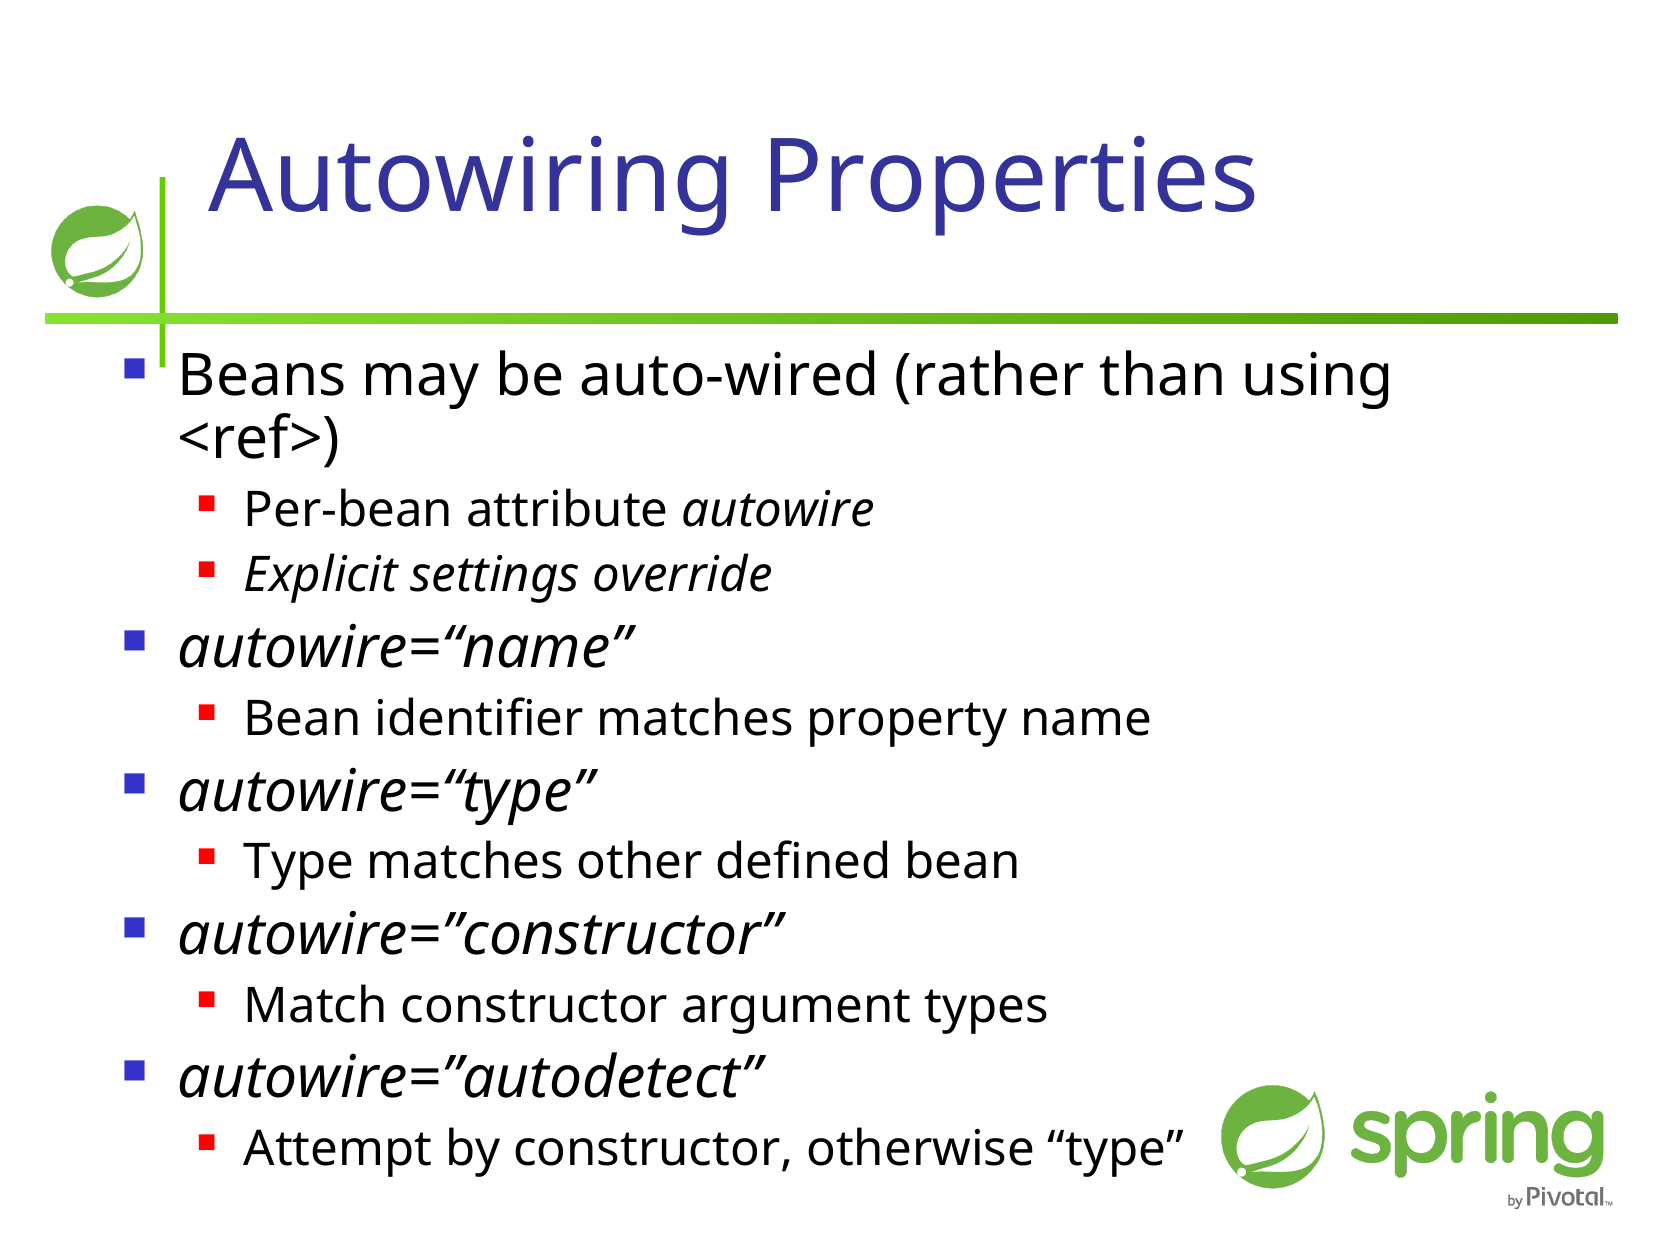

# Autowiring Properties
Beans may be auto-wired (rather than using <ref>)
Per-bean attribute autowire
Explicit settings override
autowire=“name”
Bean identifier matches property name
autowire=“type”
Type matches other defined bean
autowire=”constructor”
Match constructor argument types
autowire=”autodetect”
Attempt by constructor, otherwise “type”